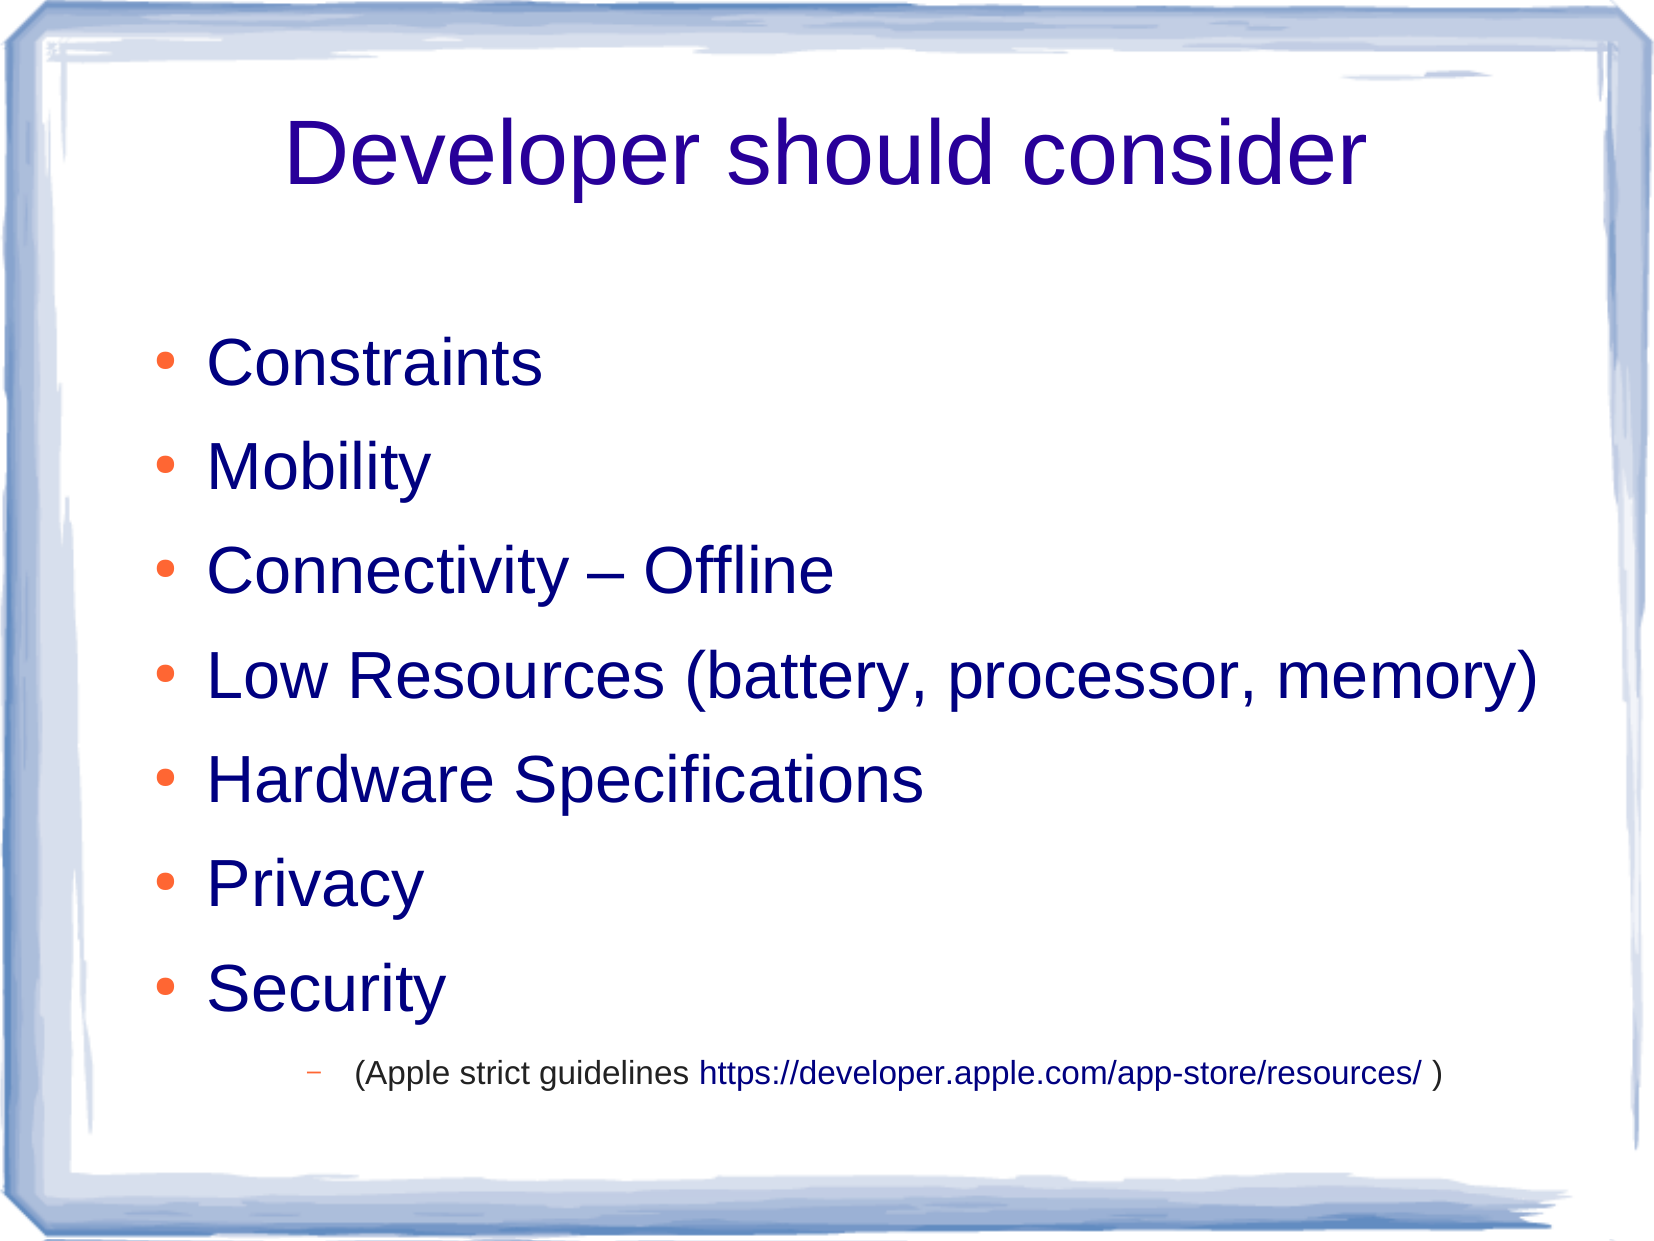

# Developer should consider
Constraints
Mobility
Connectivity – Offline
Low Resources (battery, processor, memory)
Hardware Specifications
Privacy
Security
(Apple strict guidelines https://developer.apple.com/app-store/resources/ )